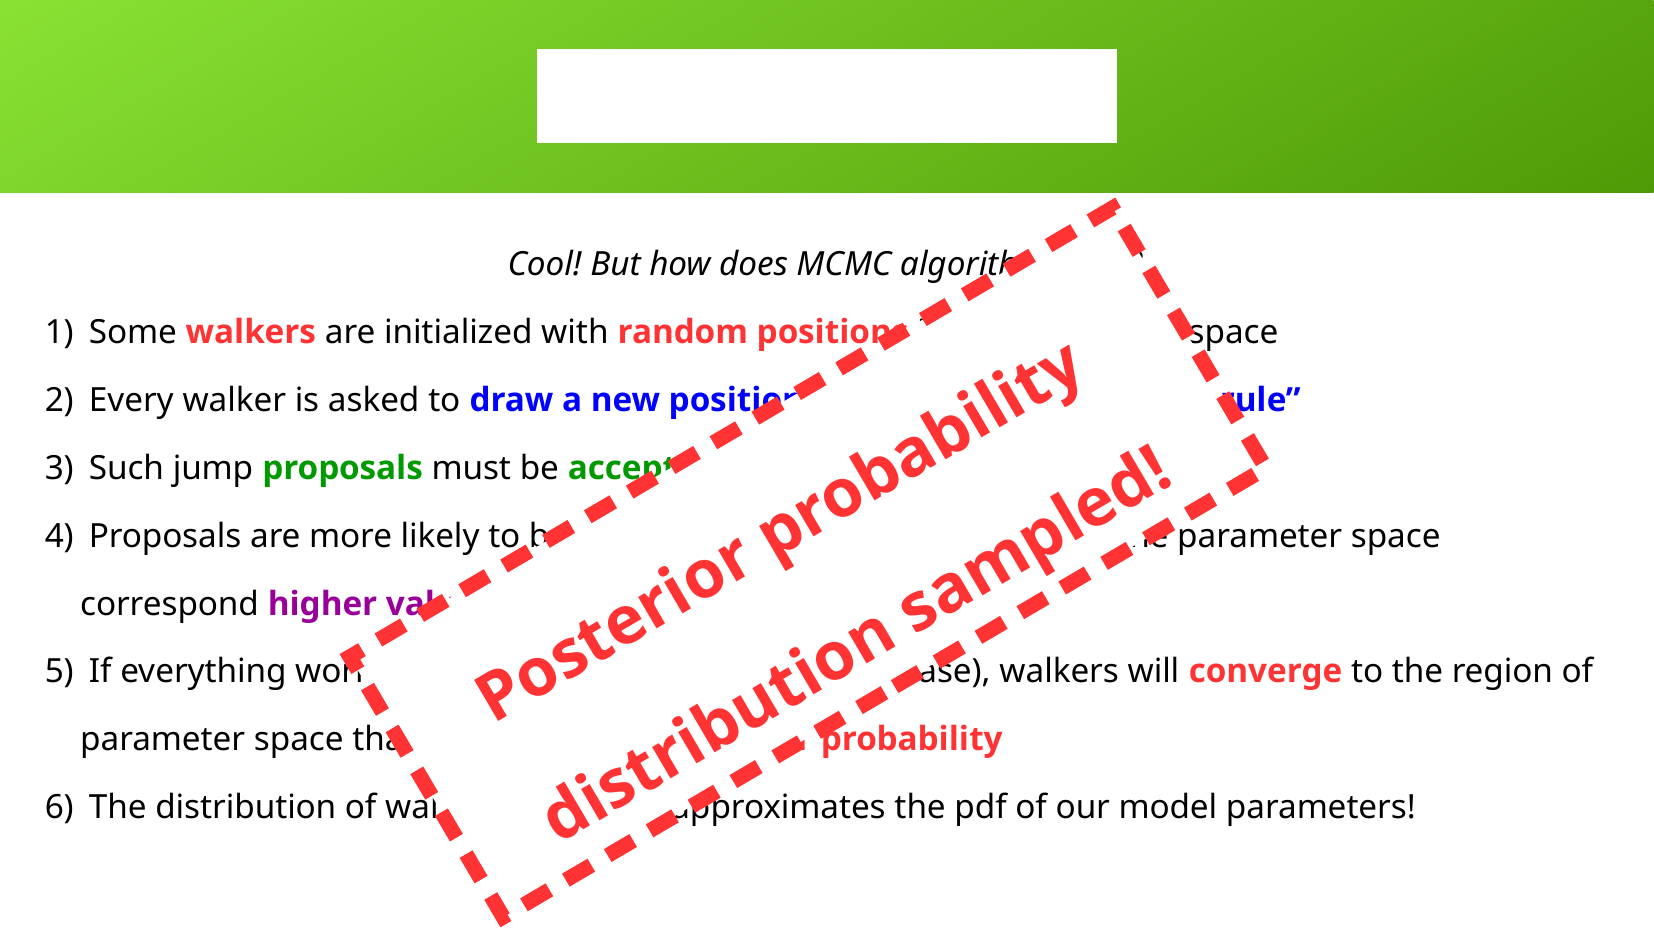

# MCMC algorithms
Cool! But how does MCMC algorithm work?
 Some walkers are initialized with random positions in the parameter space
 Every walker is asked to draw a new position according to some “jump rule”
 Such jump proposals must be accepted :) or rejected :(
 Proposals are more likely to be accepted if to the new positions in the parameter space correspond higher values of posterior probability
 If everything works fine (typically not the real world case), walkers will converge to the region of parameter space that maximize the posterior probability
 The distribution of walkers' positions approximates the pdf of our model parameters!
Posterior probability
distribution sampled!